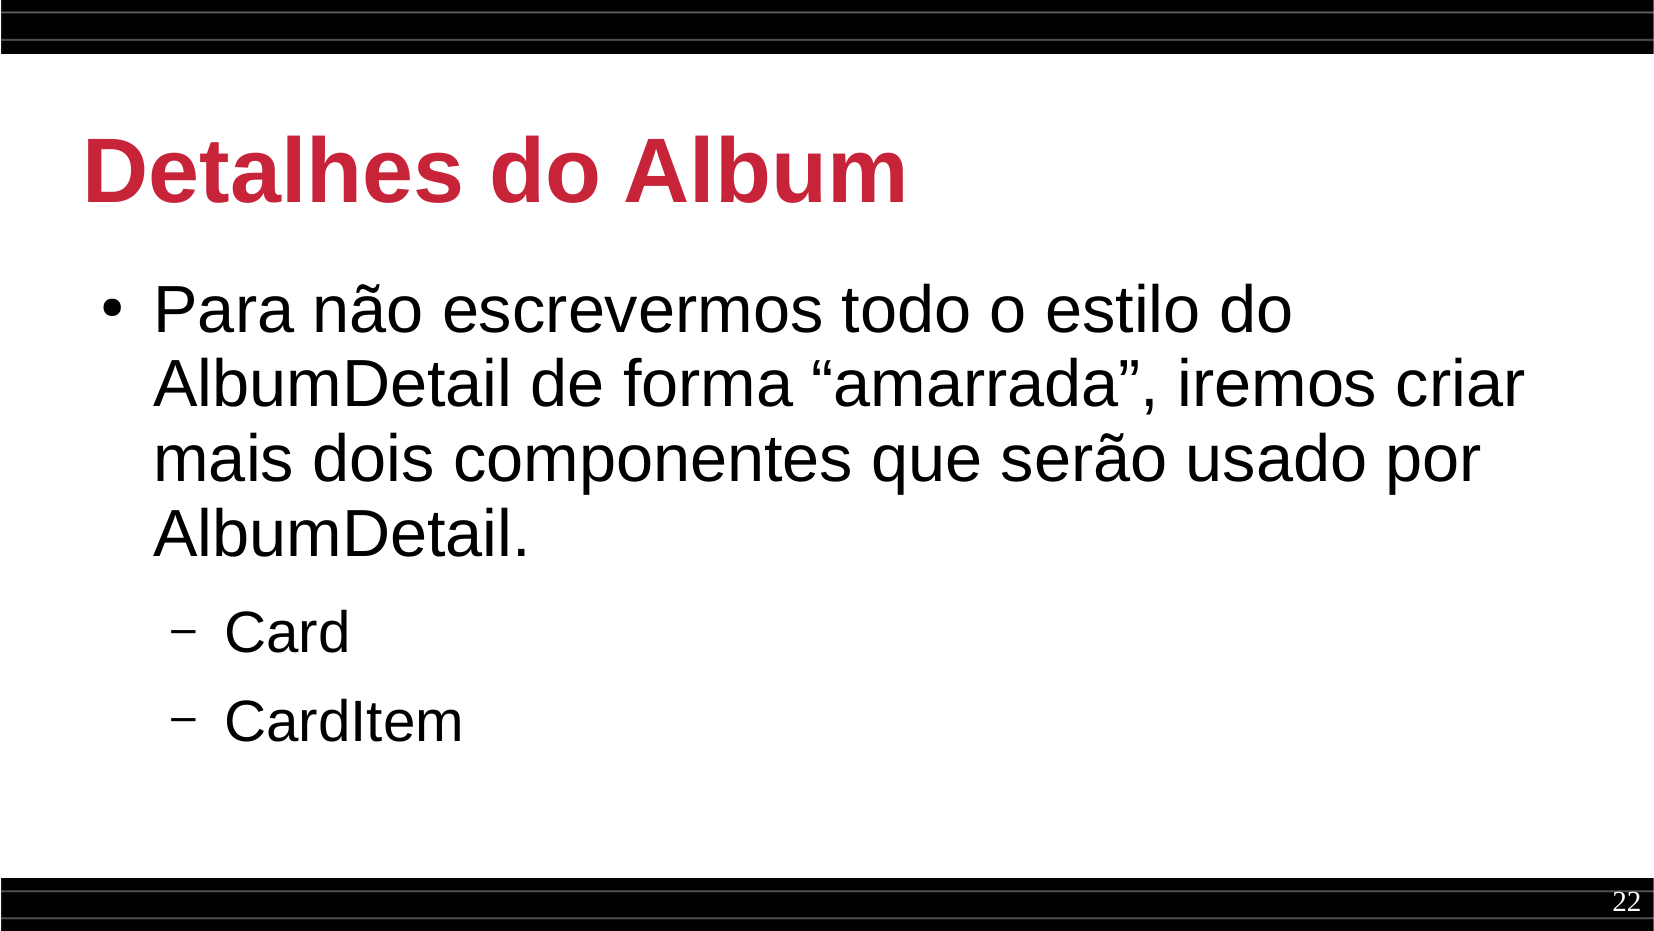

# Detalhes do Album
Para não escrevermos todo o estilo do AlbumDetail de forma “amarrada”, iremos criar mais dois componentes que serão usado por AlbumDetail.
Card
CardItem